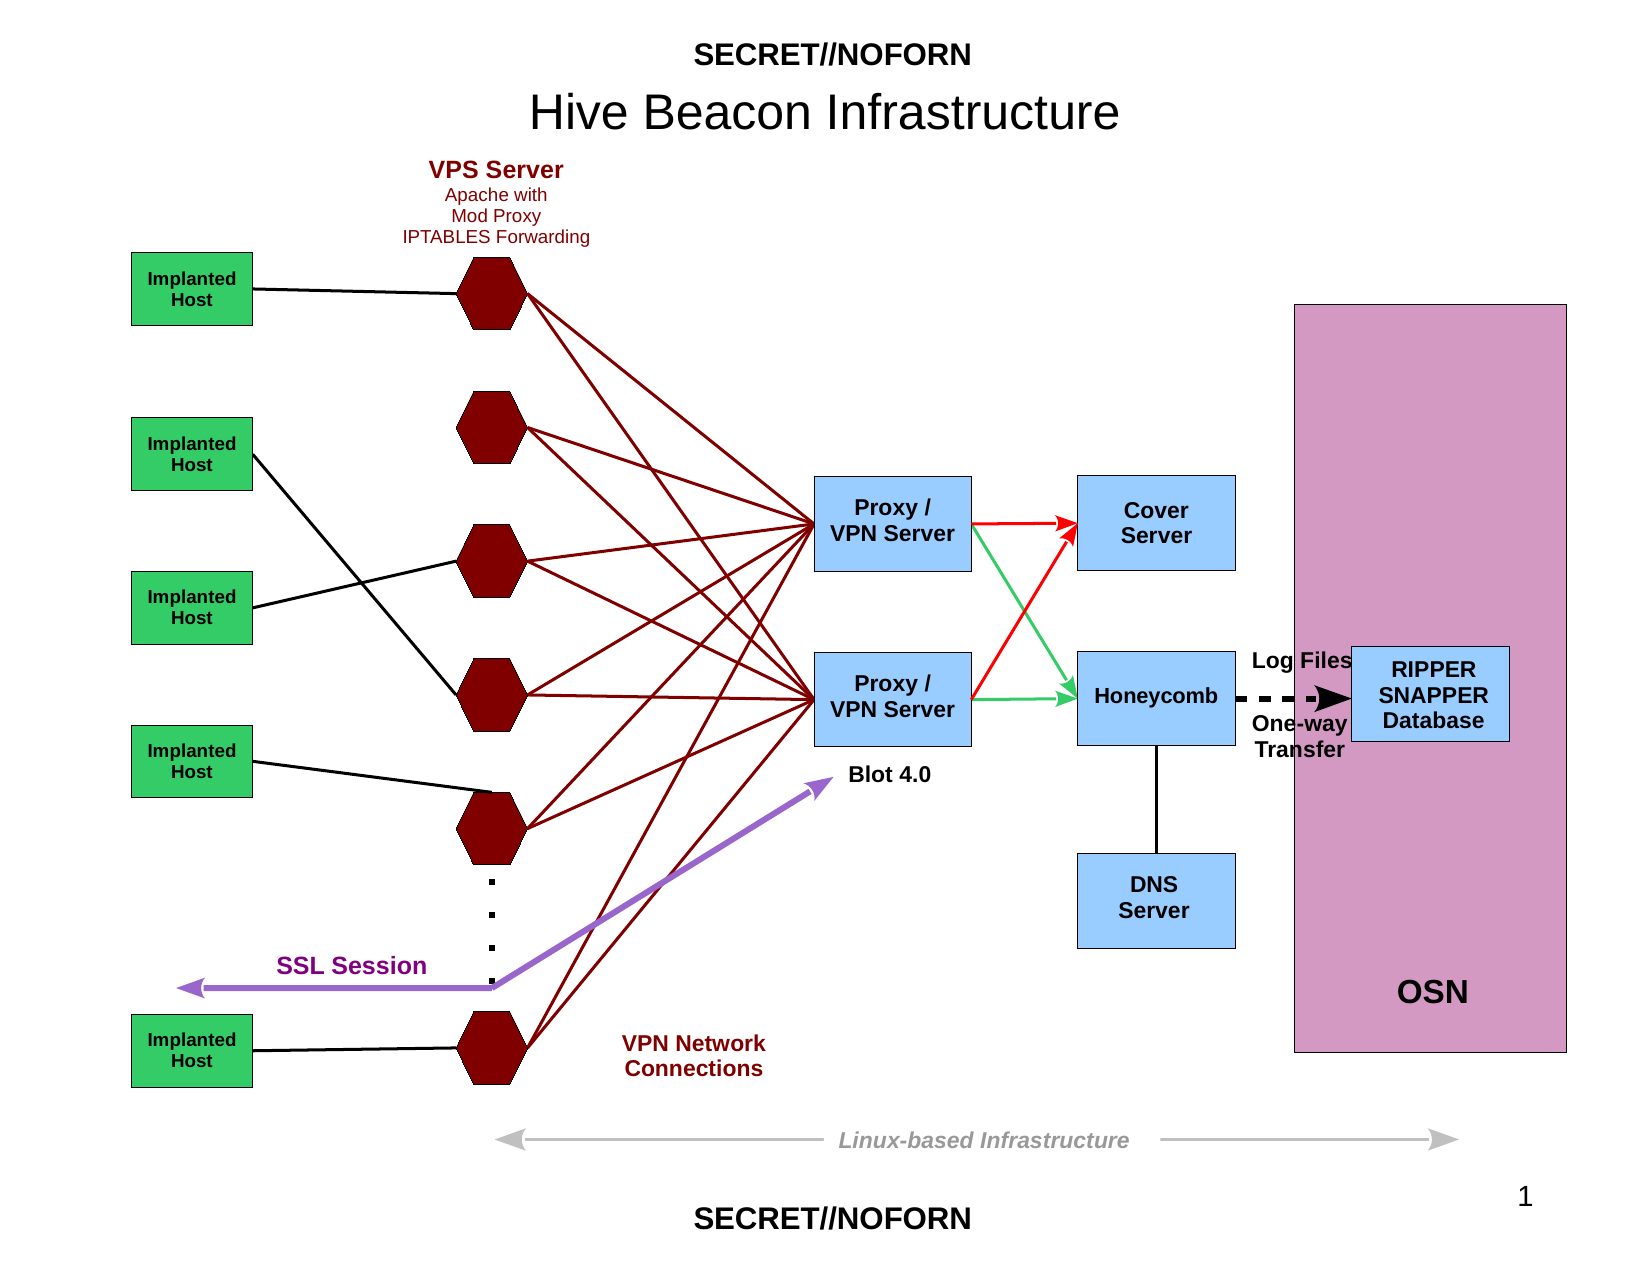

SECRET//NOFORN
# Hive Beacon Infrastructure
VPS Server
Apache with
Mod Proxy
IPTABLES Forwarding
Implanted
Host
Implanted
Host
Cover
Server
Proxy /
VPN Server
Implanted
Host
Log Files
RIPPER
SNAPPER
Database
Honeycomb
Proxy /
VPN Server
One-way
Transfer
Implanted
Host
Blot 4.0
DNS
Server
SSL Session
OSN
Implanted
Host
VPN Network
Connections
Linux-based Infrastructure
1
SECRET//NOFORN